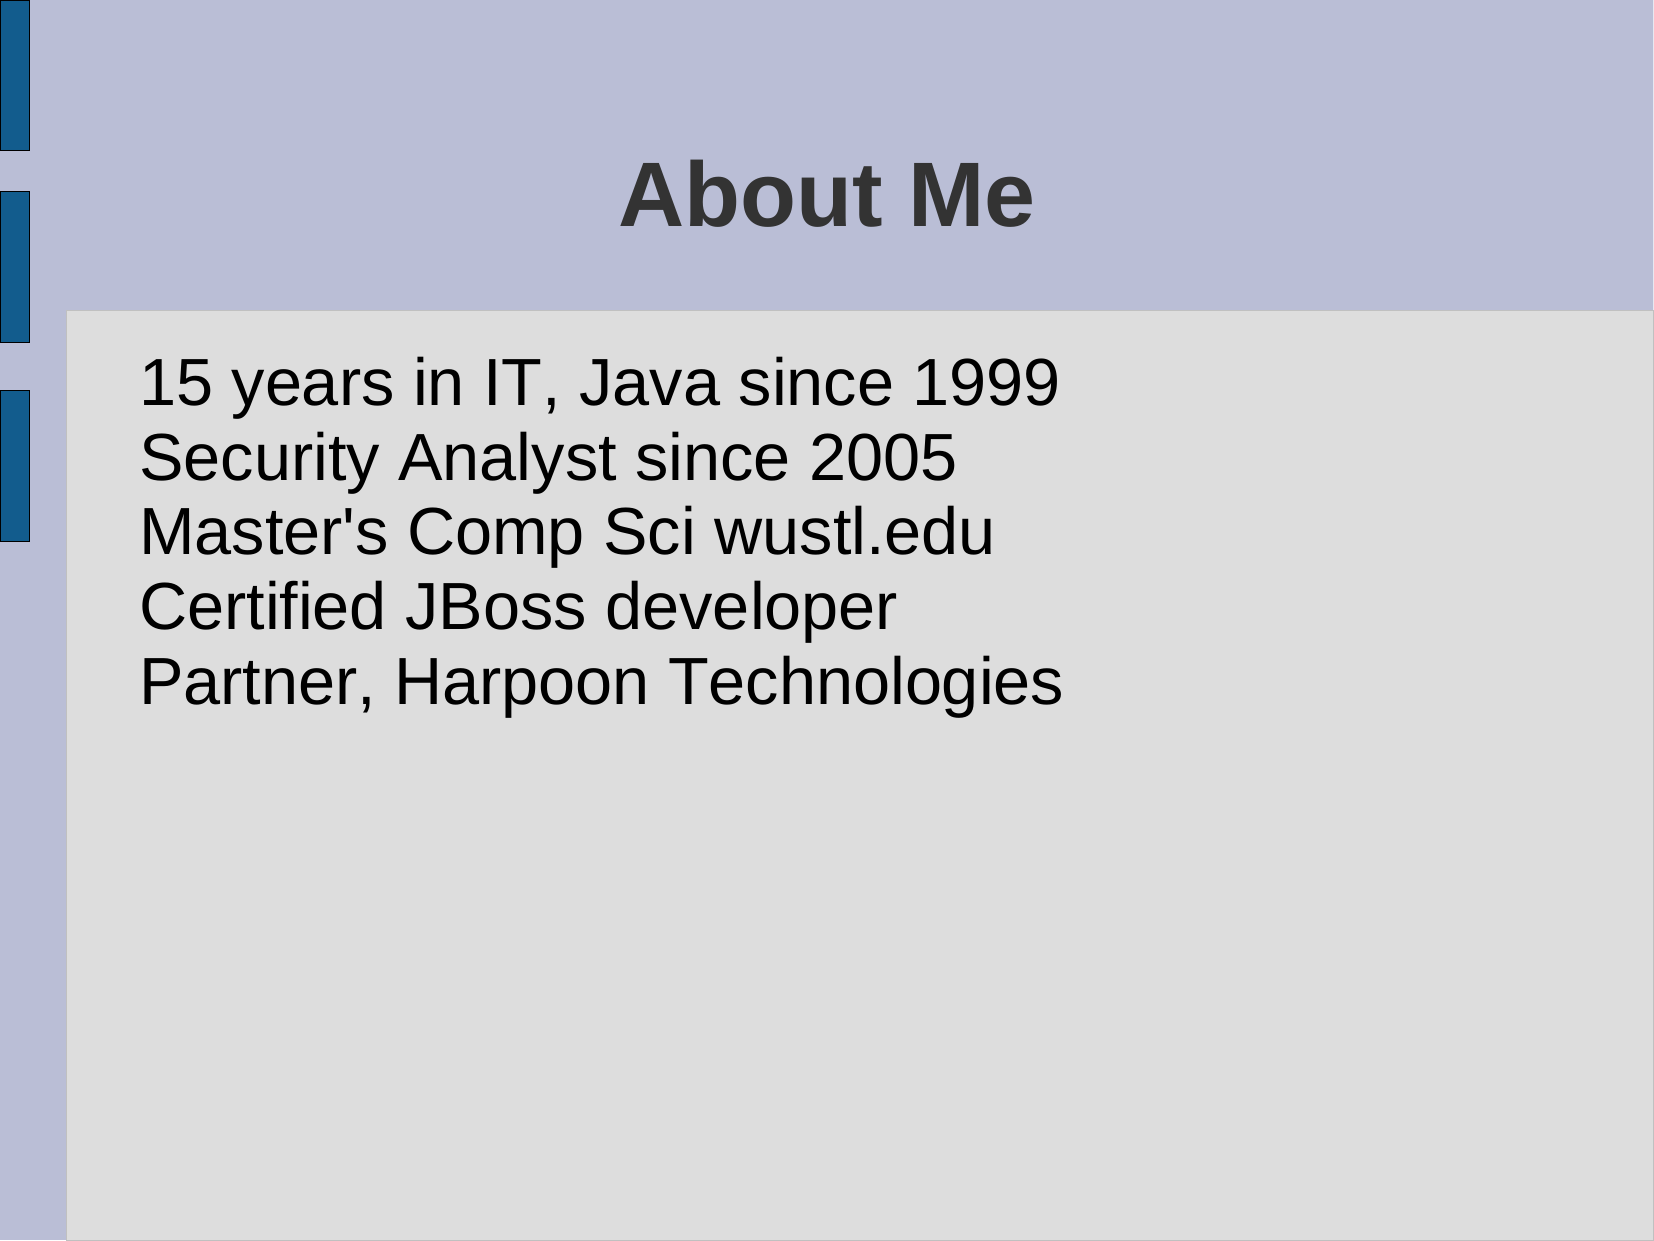

# About Me
15 years in IT, Java since 1999
Security Analyst since 2005
Master's Comp Sci wustl.edu
Certified JBoss developer
Partner, Harpoon Technologies